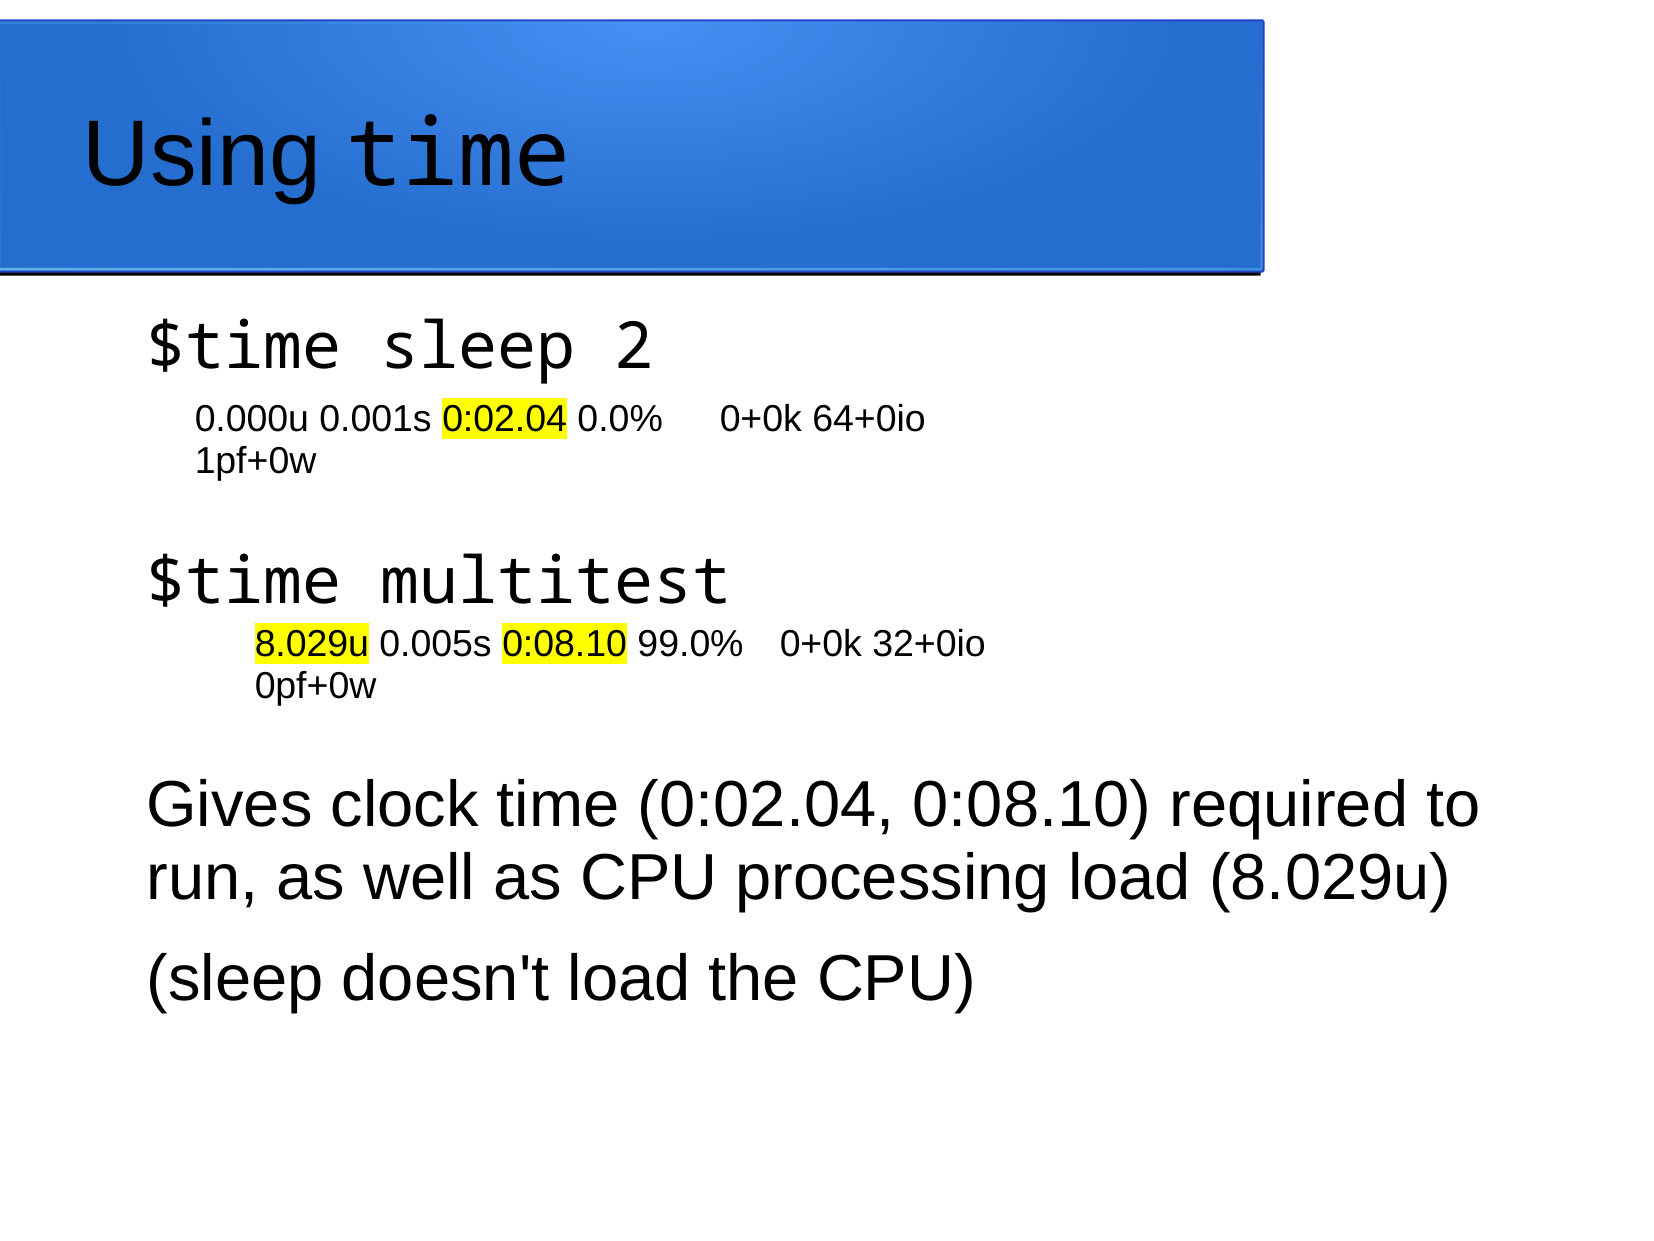

# Using time
$time sleep 2
$time multitest
Gives clock time (0:02.04, 0:08.10) required to run, as well as CPU processing load (8.029u)
(sleep doesn't load the CPU)
0.000u 0.001s 0:02.04 0.0%	0+0k 64+0io 1pf+0w
8.029u 0.005s 0:08.10 99.0%	0+0k 32+0io 0pf+0w